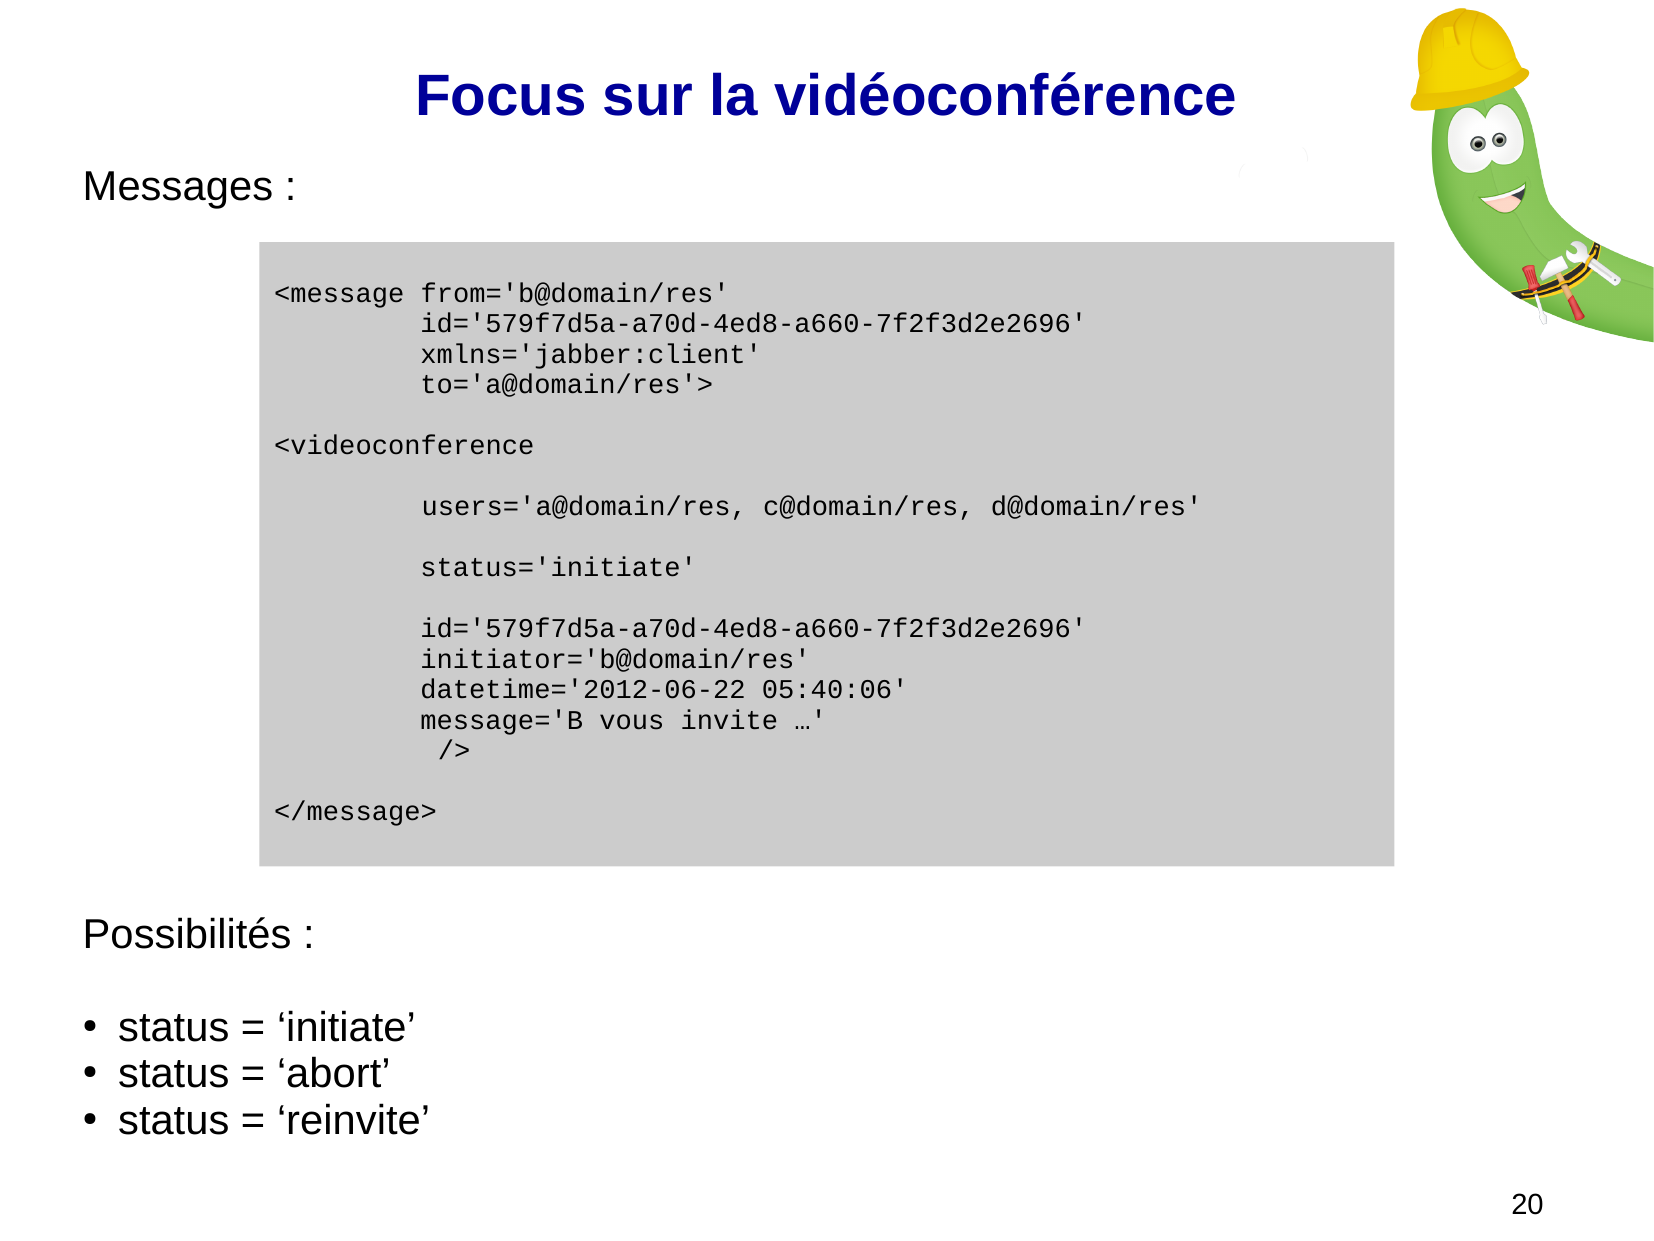

# Focus sur la vidéoconférence
Messages :
<message from='b@domain/res'
 id='579f7d5a-a70d-4ed8-a660-7f2f3d2e2696'
 xmlns='jabber:client'
 to='a@domain/res'>
<videoconference
		users='a@domain/res, c@domain/res, d@domain/res'
 status='initiate'
 id='579f7d5a-a70d-4ed8-a660-7f2f3d2e2696'
 initiator='b@domain/res'
 datetime='2012-06-22 05:40:06'
 message='B vous invite …'
		 />
</message>
Possibilités :
status = ‘initiate’
status = ‘abort’
status = ‘reinvite’